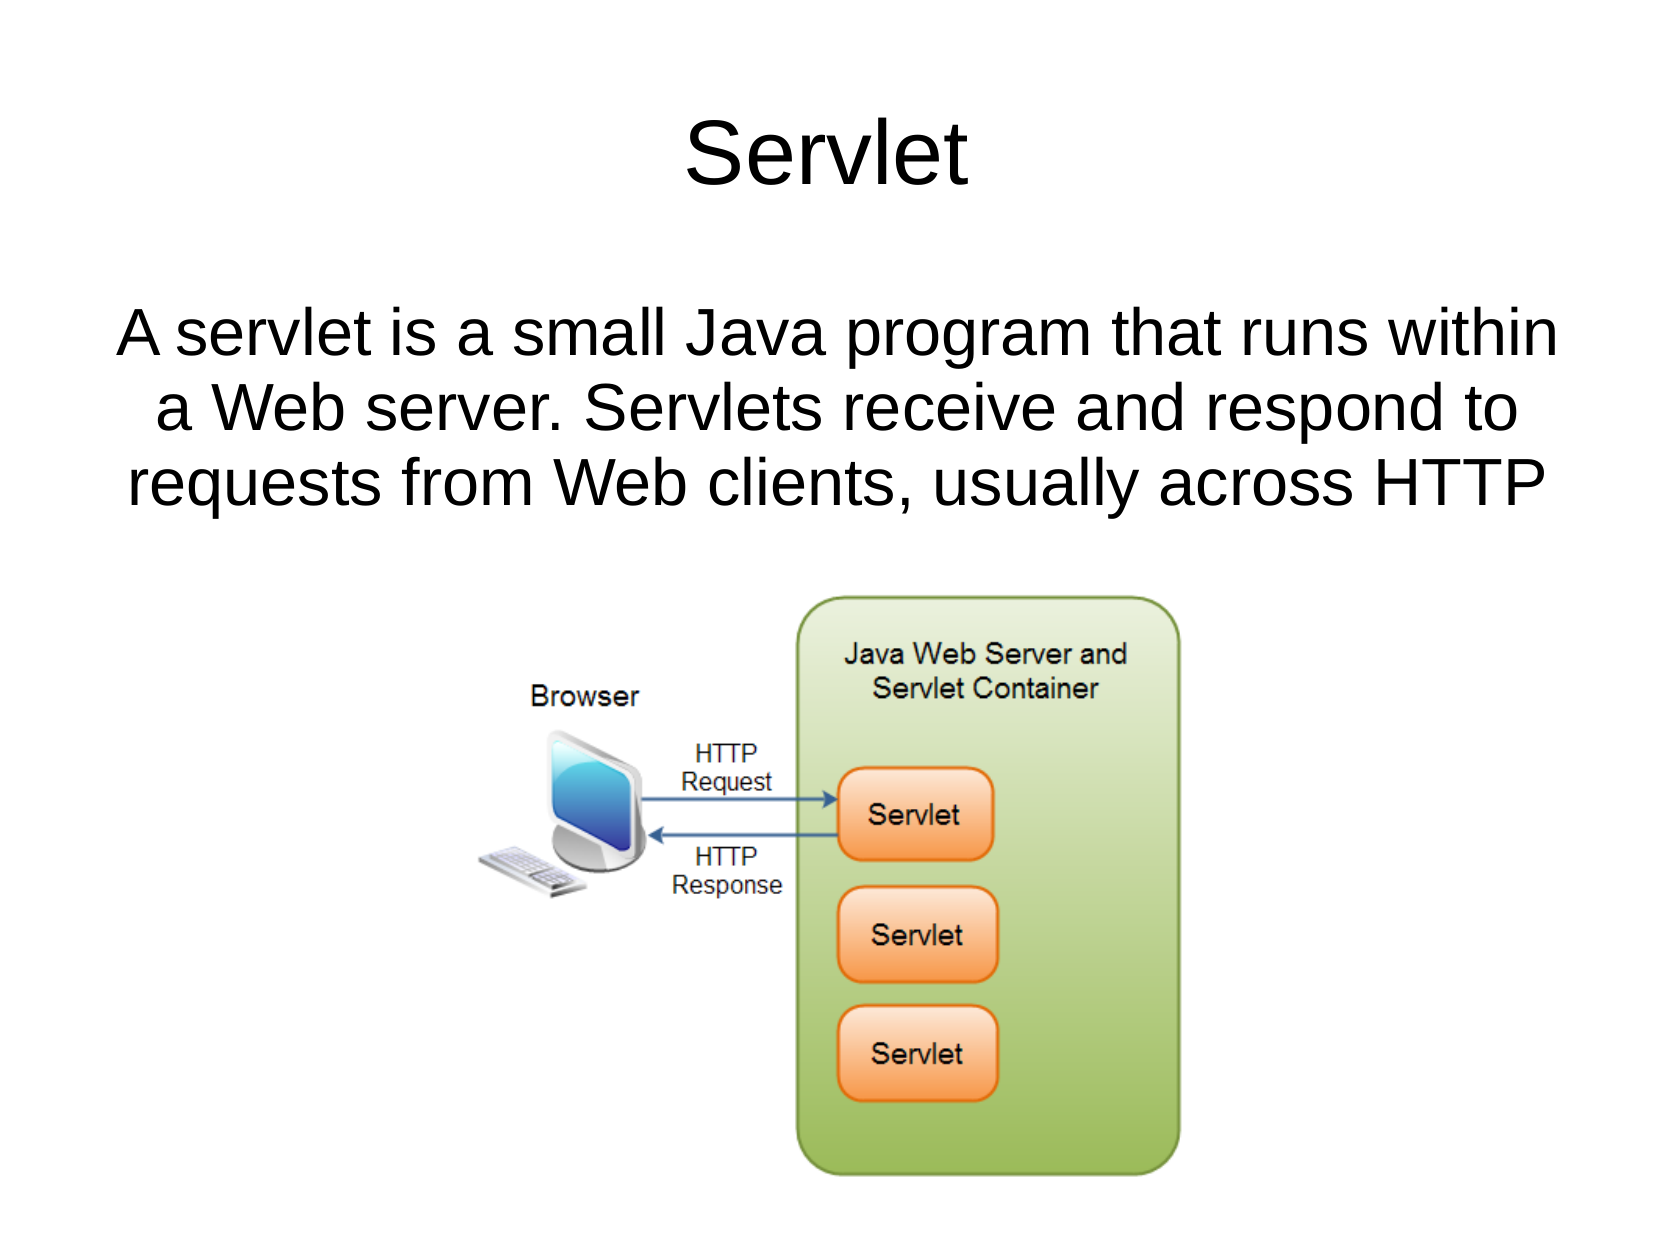

# Servlet
A servlet is a small Java program that runs within a Web server. Servlets receive and respond to requests from Web clients, usually across HTTP